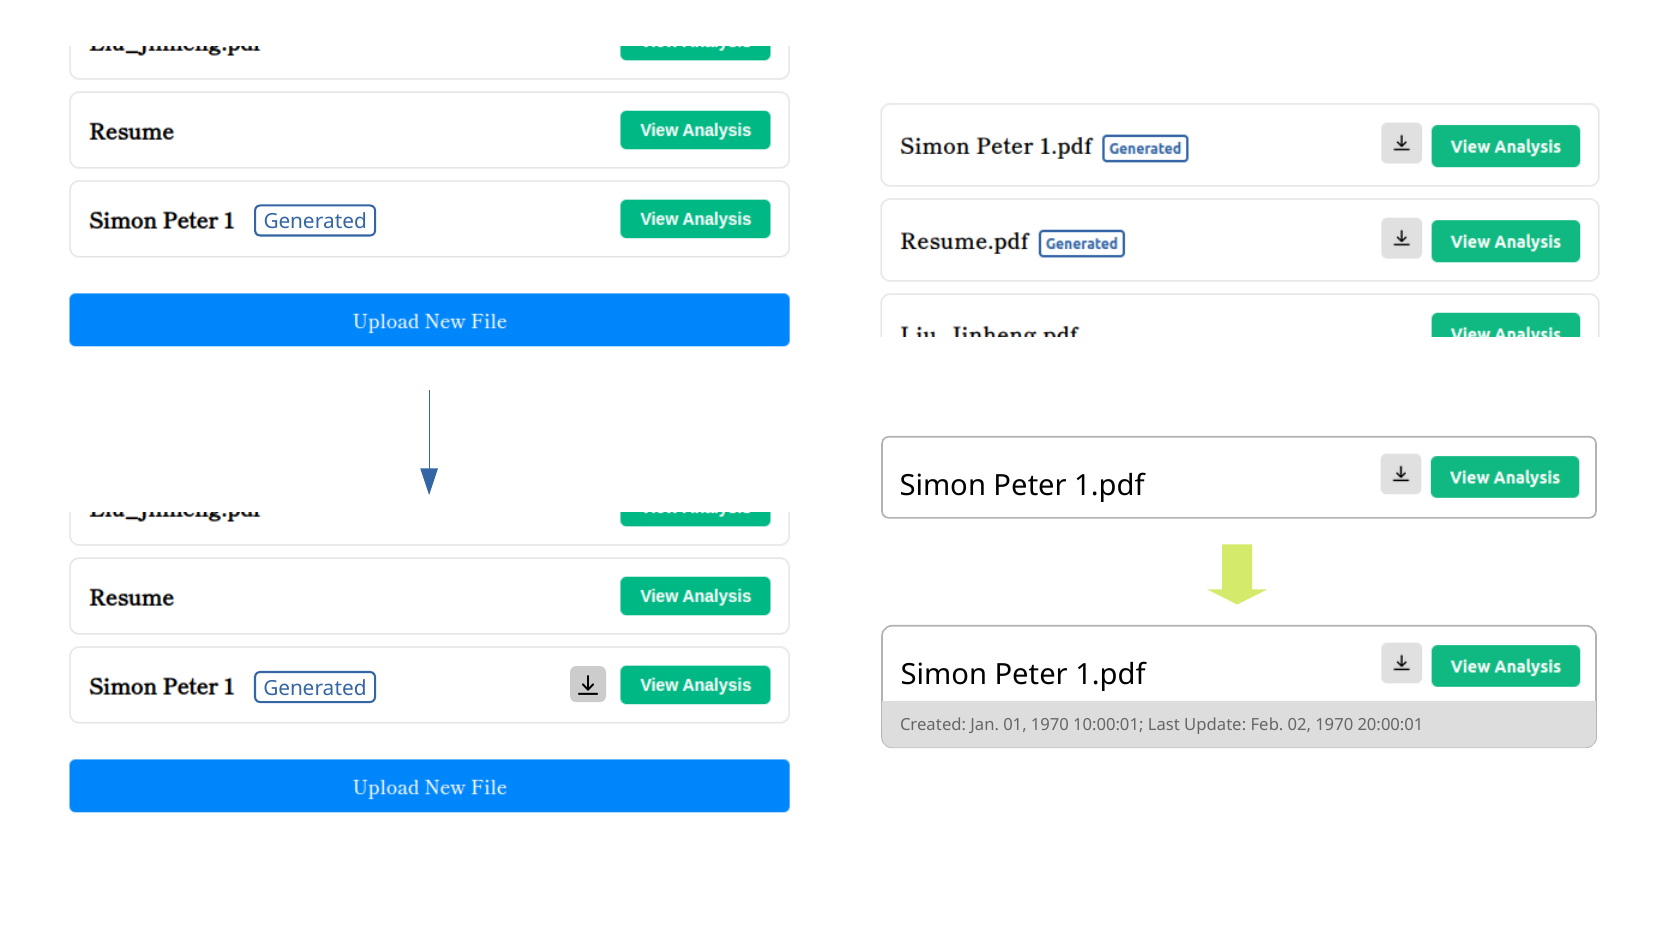

Generated
Simon Peter 1.pdf
Simon Peter 1.pdf
Generated
Created: Jan. 01, 1970 10:00:01; Last Update: Feb. 02, 1970 20:00:01